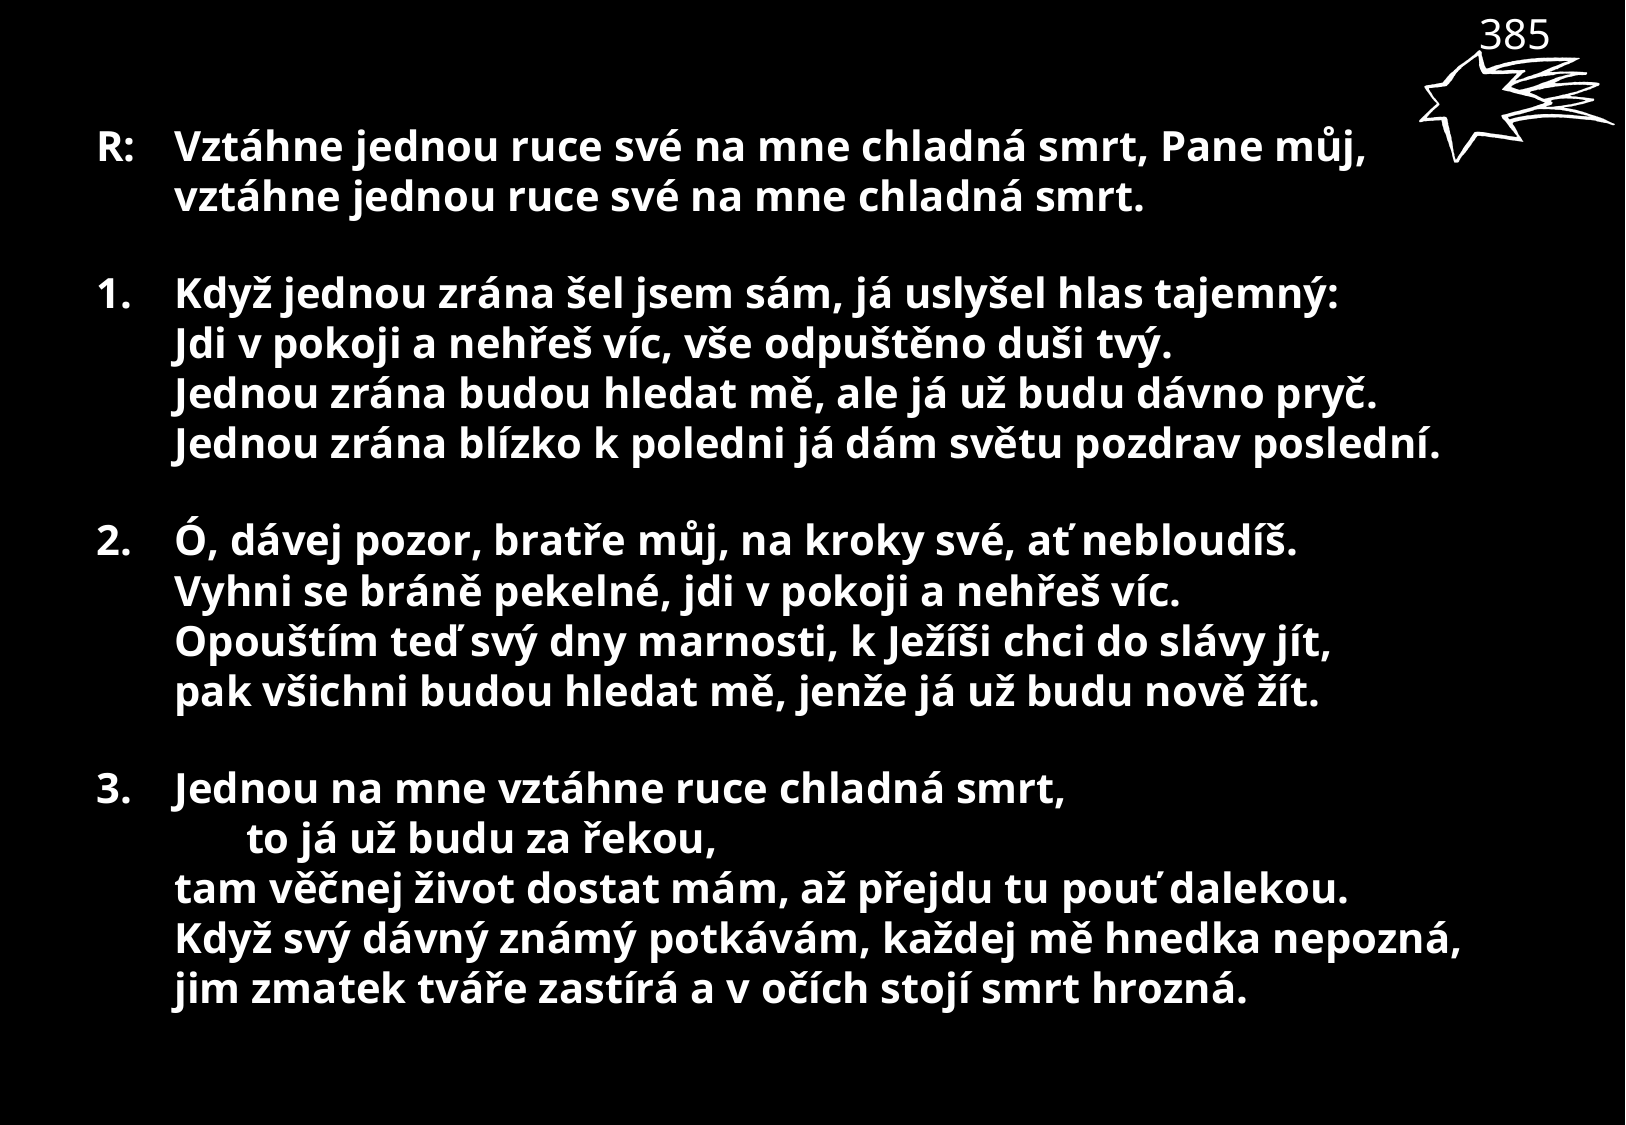

385
# R: 	Vztáhne jednou ruce své na mne chladná smrt, Pane můj, vztáhne jednou ruce své na mne chladná smrt.
1. 	Když jednou zrána šel jsem sám, já uslyšel hlas tajemný:
Jdi v pokoji a nehřeš víc, vše odpuštěno duši tvý.
Jednou zrána budou hledat mě, ale já už budu dávno pryč.
Jednou zrána blízko k poledni já dám světu pozdrav poslední.
2.	Ó, dávej pozor, bratře můj, na kroky své, ať nebloudíš.
Vyhni se bráně pekelné, jdi v pokoji a nehřeš víc.
Opouštím teď svý dny marnosti, k Ježíši chci do slávy jít,
pak všichni budou hledat mě, jenže já už budu nově žít.
3.	Jednou na mne vztáhne ruce chladná smrt,
	to já už budu za řekou,
tam věčnej život dostat mám, až přejdu tu pouť dalekou.
Když svý dávný známý potkávám, každej mě hnedka nepozná, jim zmatek tváře zastírá a v očích stojí smrt hrozná.